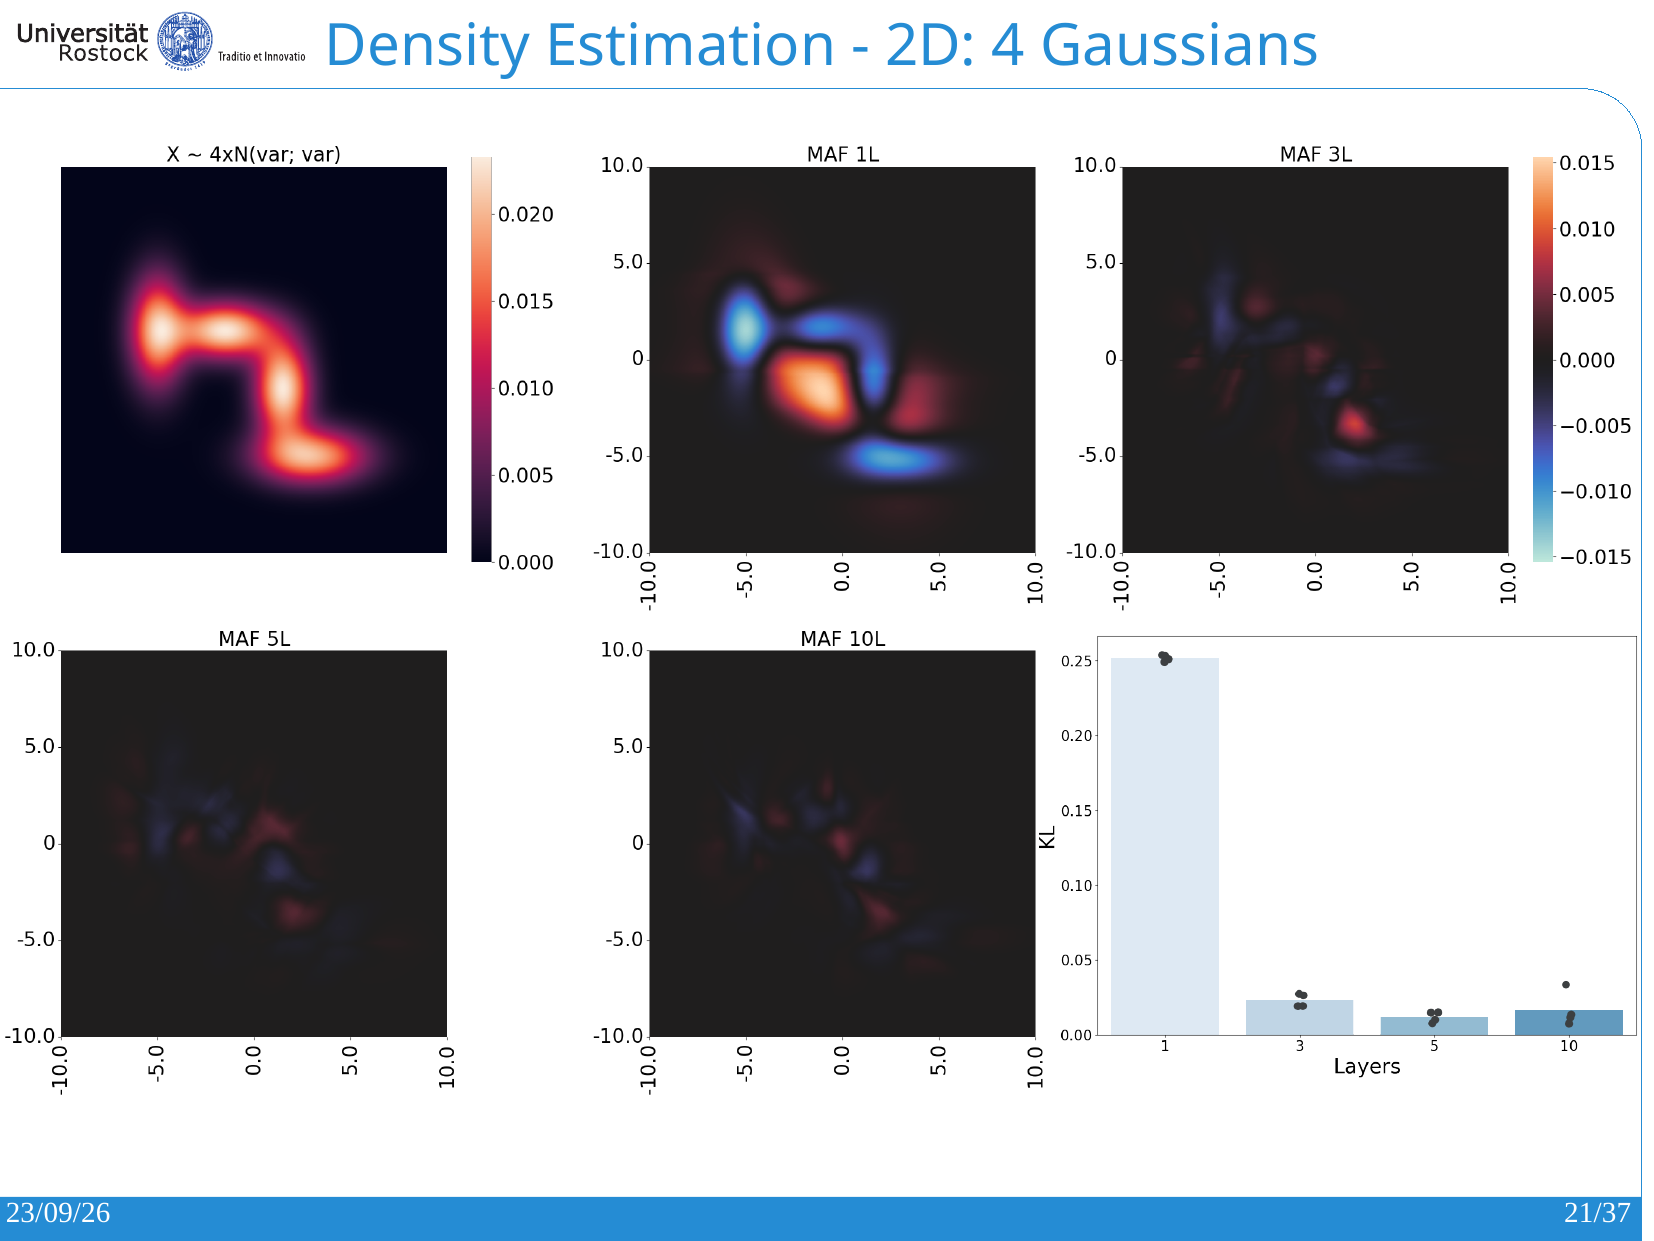

# Density Estimation - 2D: 4 Gaussians